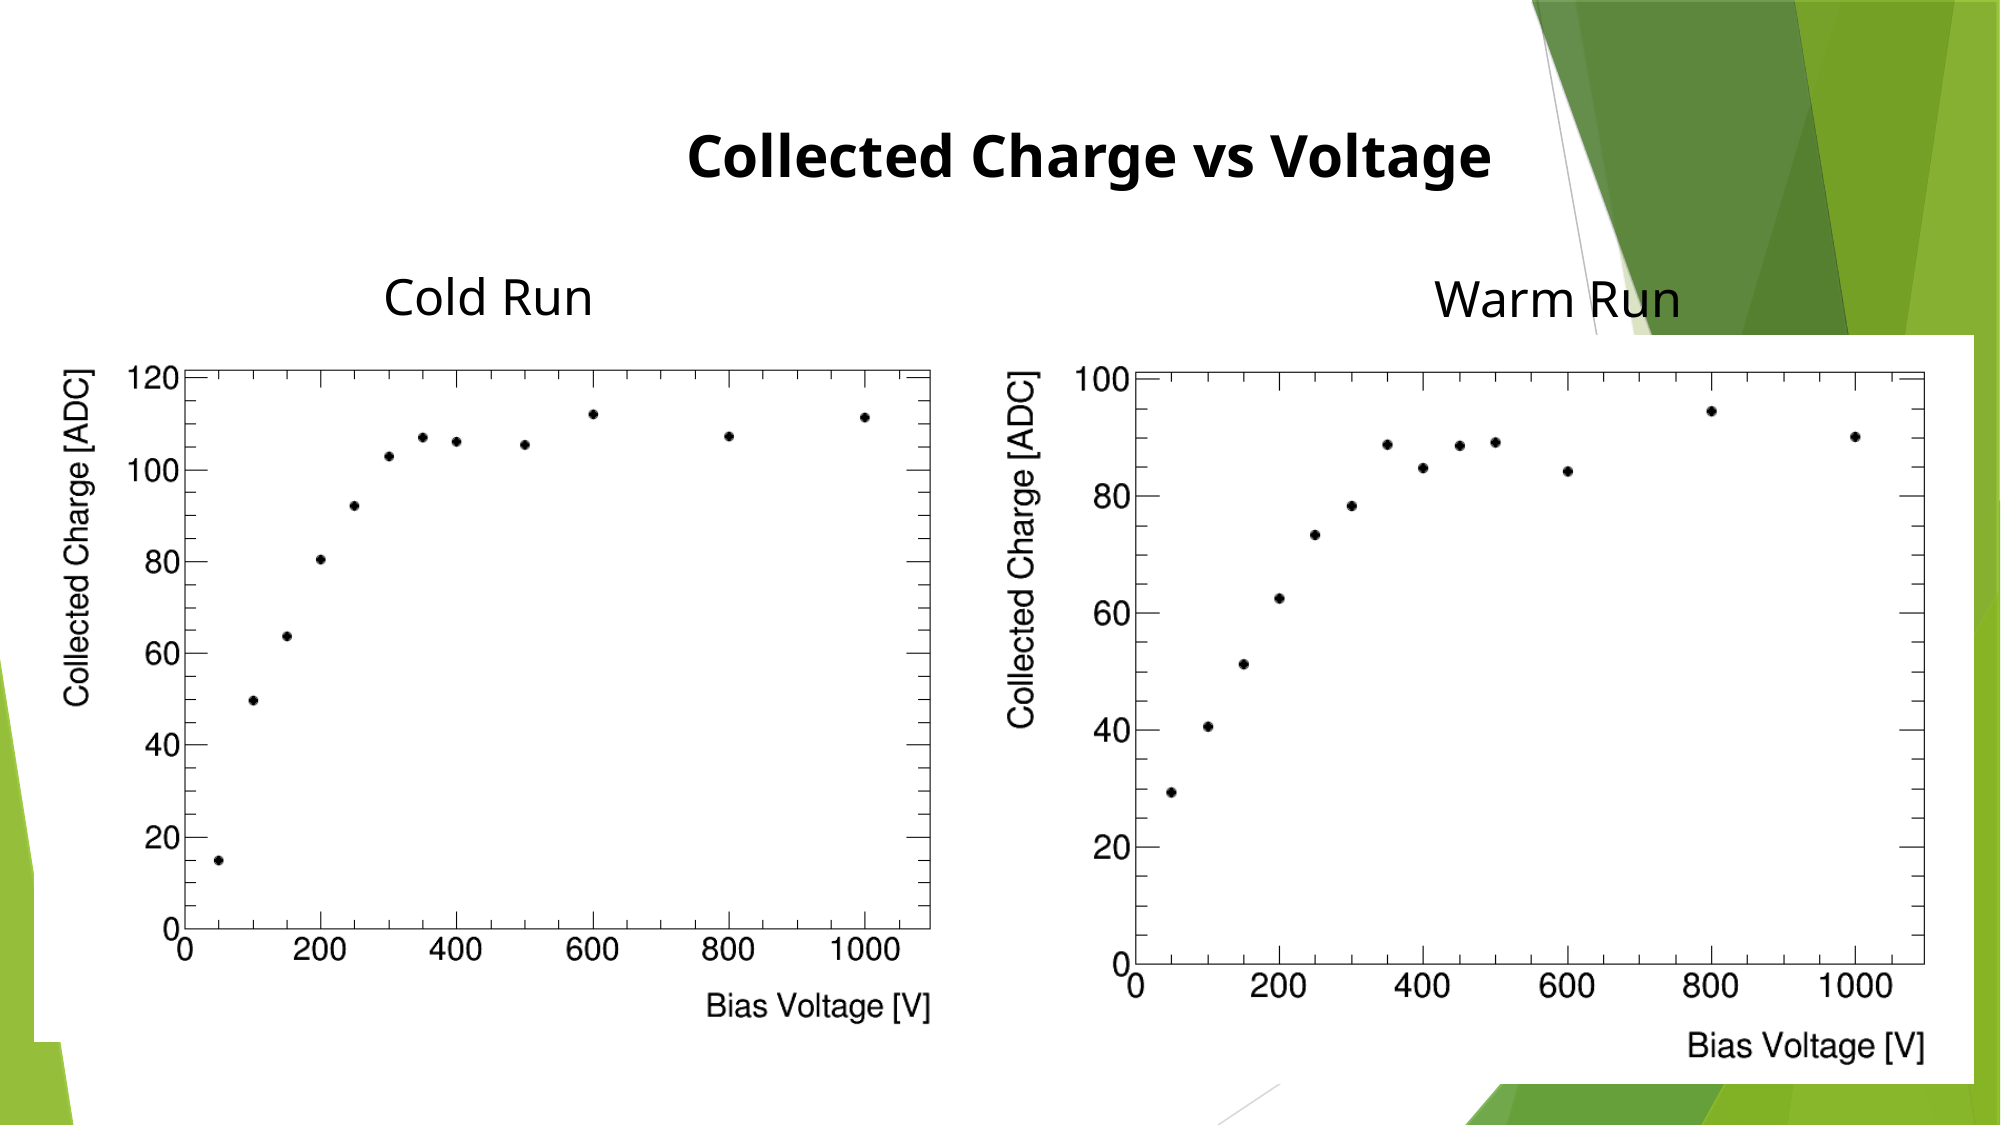

Collected Charge vs Voltage
Warm Run
# Cold Run